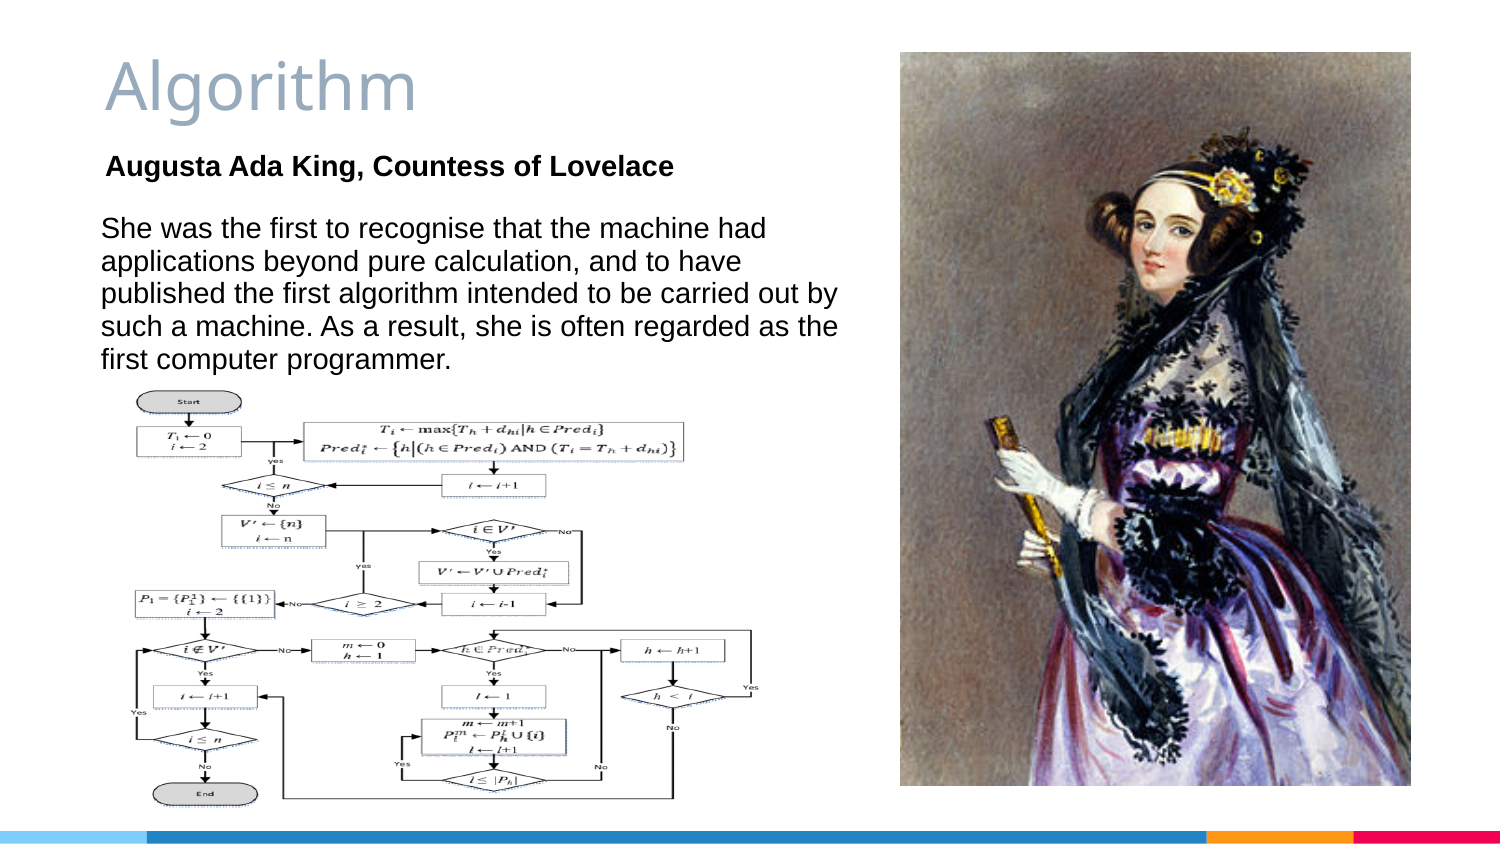

# Algorithm
Augusta Ada King, Countess of Lovelace
She was the first to recognise that the machine had applications beyond pure calculation, and to have published the first algorithm intended to be carried out by such a machine. As a result, she is often regarded as the first computer programmer.